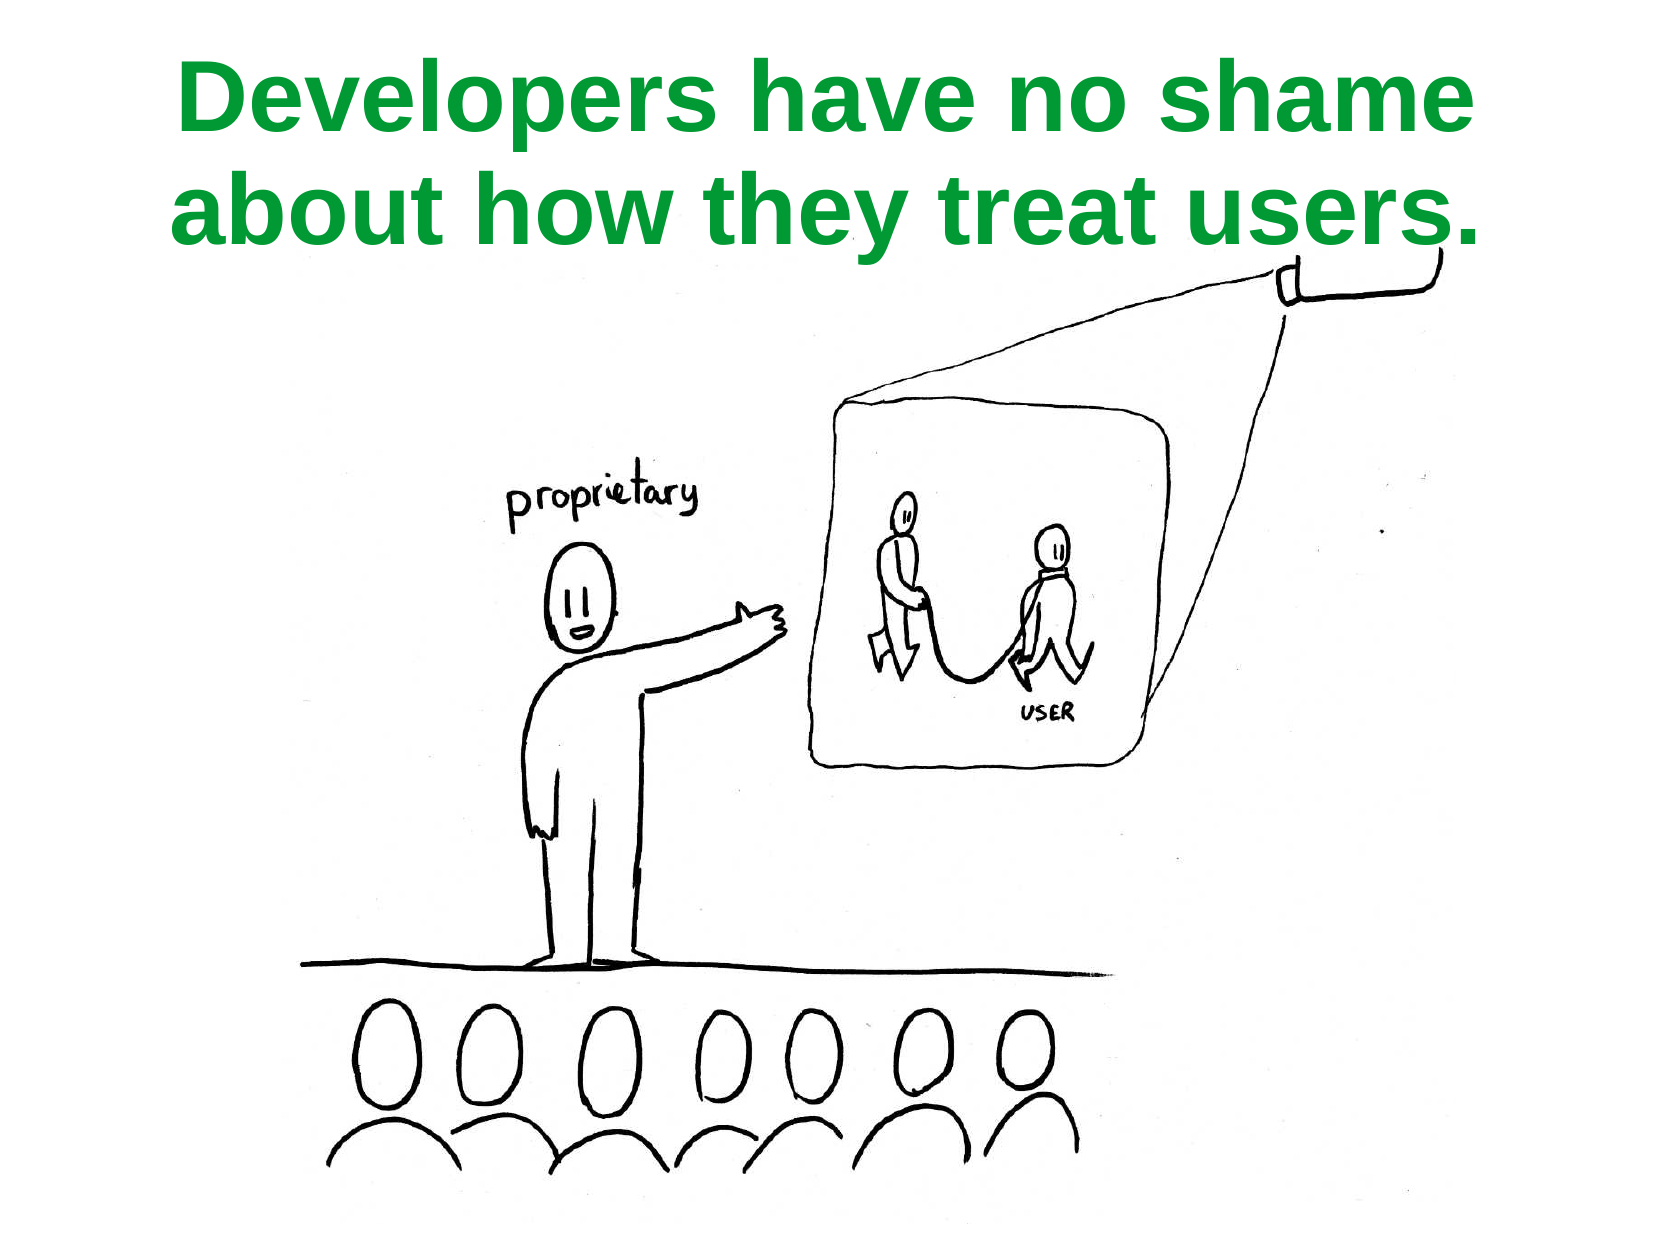

# Developers have no shame about how they treat users.